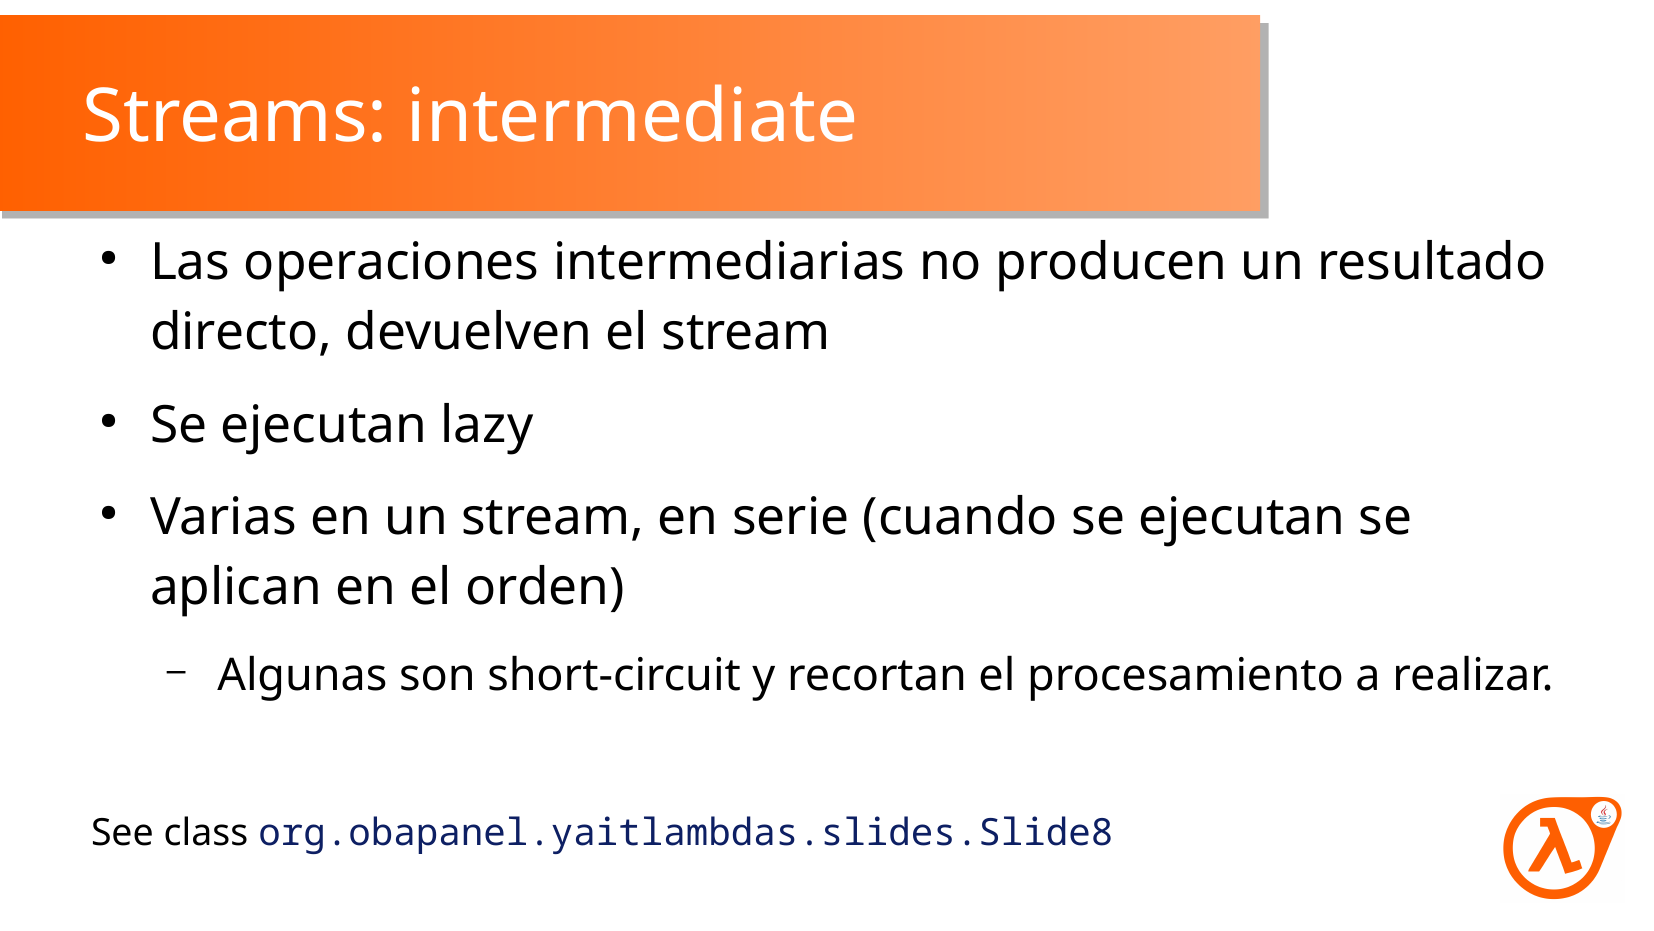

# Streams: intermediate
Las operaciones intermediarias no producen un resultado directo, devuelven el stream
Se ejecutan lazy
Varias en un stream, en serie (cuando se ejecutan se aplican en el orden)
Algunas son short-circuit y recortan el procesamiento a realizar.
See class org.obapanel.yaitlambdas.slides.Slide8